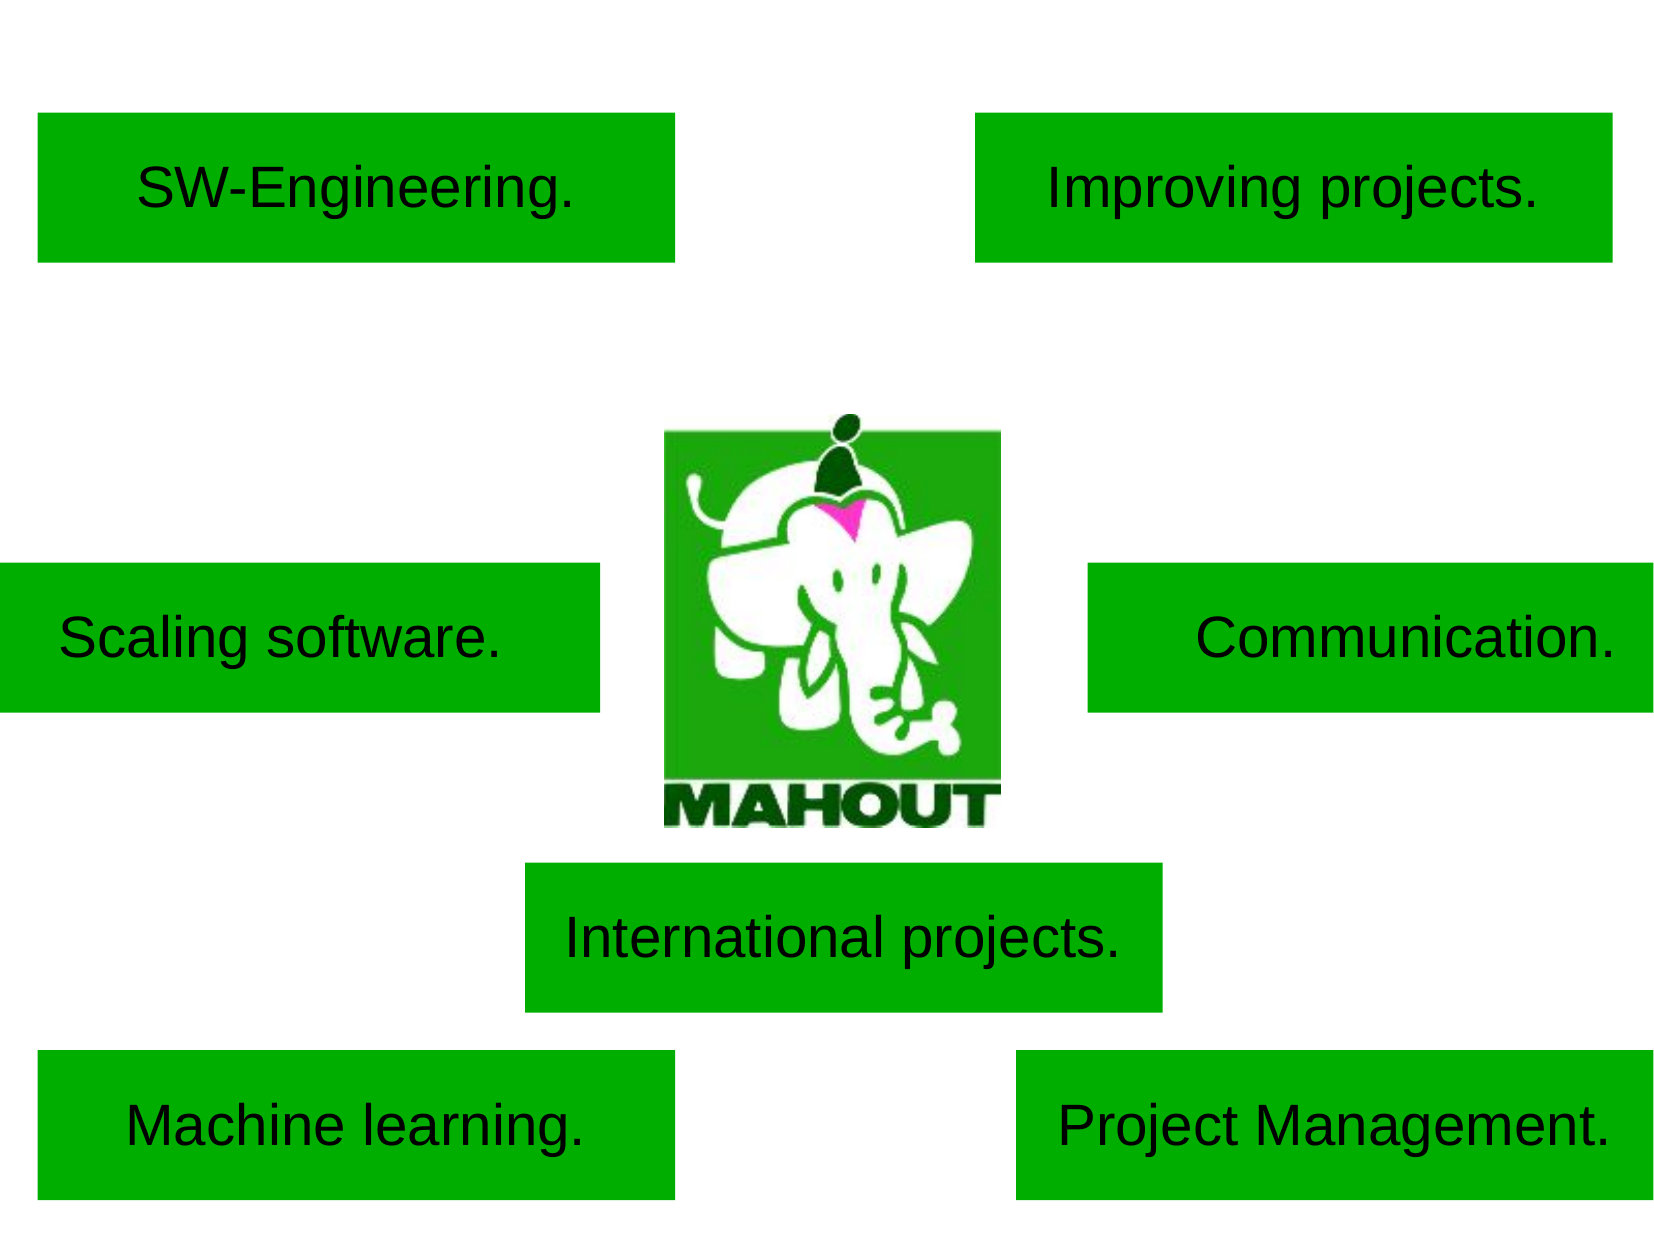

SW-Engineering.
Improving projects.
Scaling software.
Communication.
International projects.
Machine learning.
Project Management.